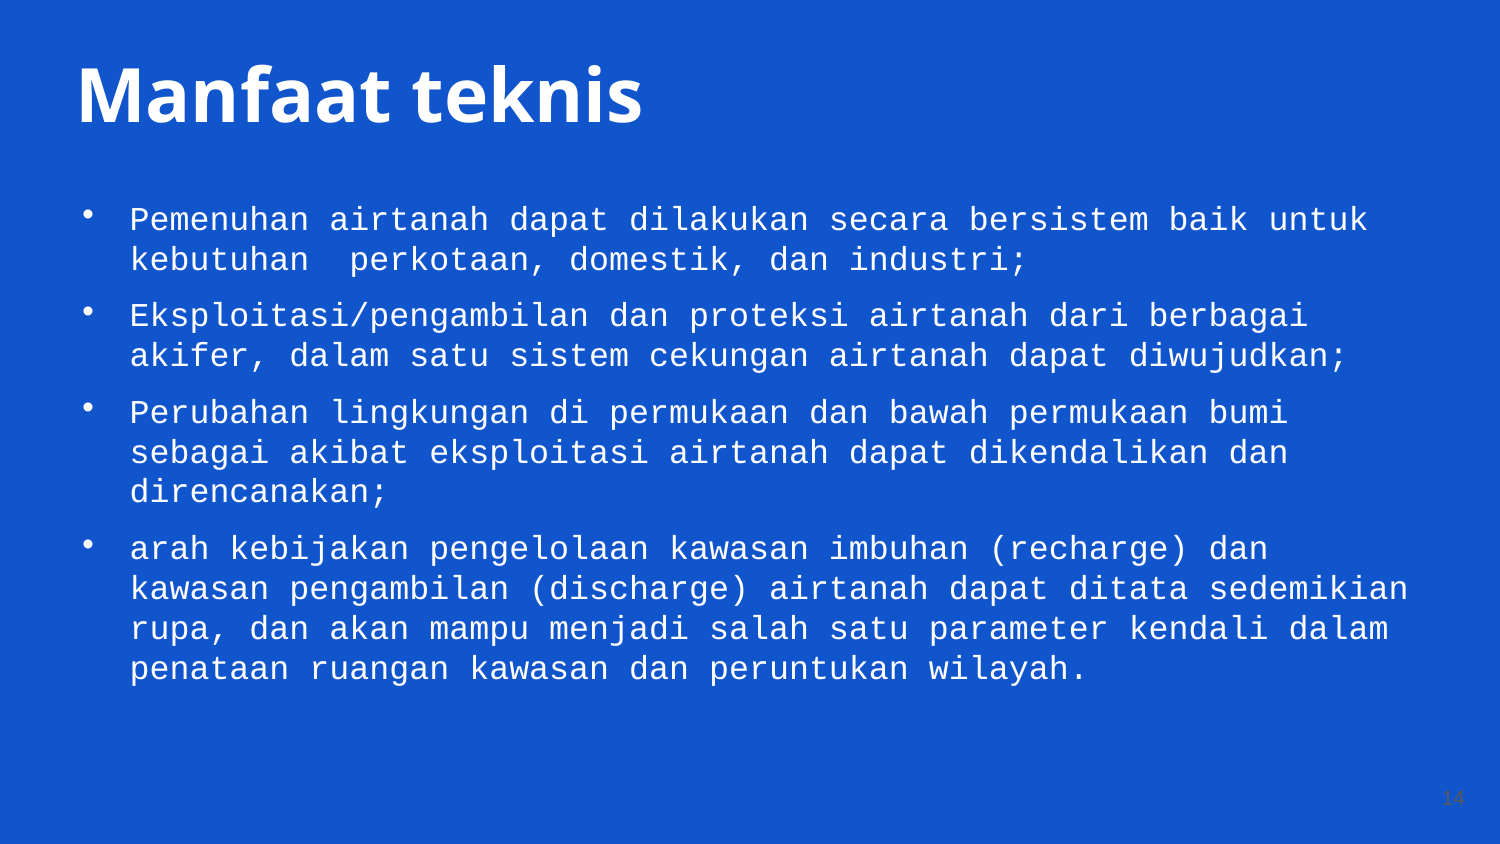

Manfaat teknis
Pemenuhan airtanah dapat dilakukan secara bersistem baik untuk kebutuhan perkotaan, domestik, dan industri;
Eksploitasi/pengambilan dan proteksi airtanah dari berbagai akifer, dalam satu sistem cekungan airtanah dapat diwujudkan;
Perubahan lingkungan di permukaan dan bawah permukaan bumi sebagai akibat eksploitasi airtanah dapat dikendalikan dan direncanakan;
arah kebijakan pengelolaan kawasan imbuhan (recharge) dan kawasan pengambilan (discharge) airtanah dapat ditata sedemikian rupa, dan akan mampu menjadi salah satu parameter kendali dalam penataan ruangan kawasan dan peruntukan wilayah.